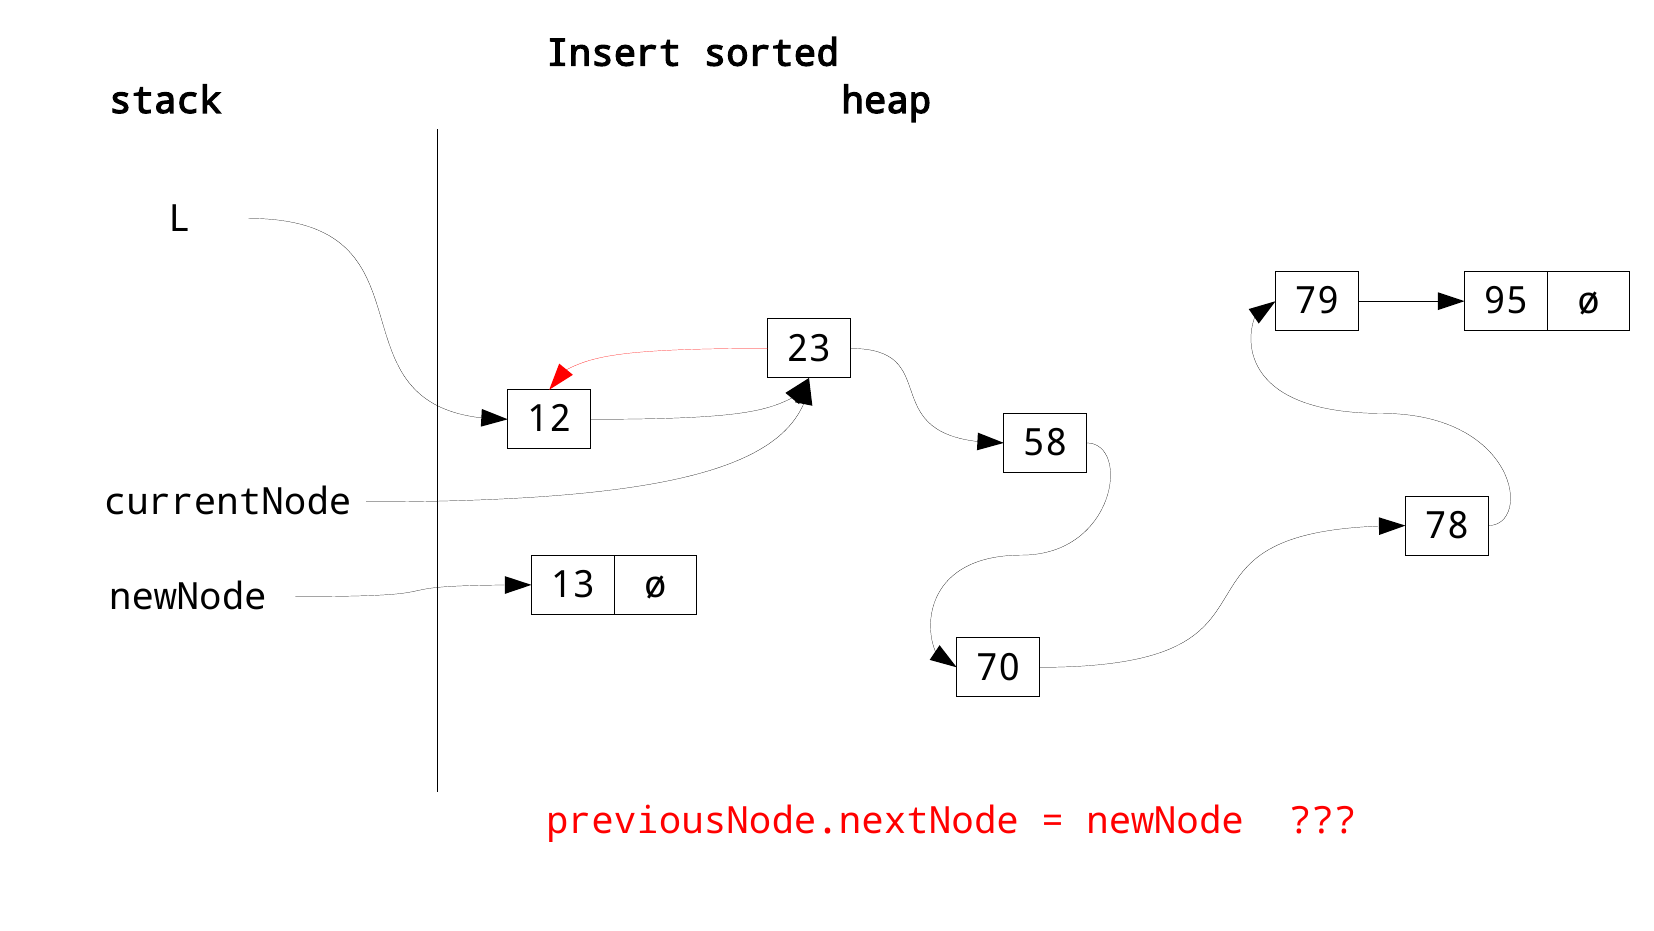

Insert sorted
stack
heap
L
79
95
ø
23
12
58
currentNode
78
13
ø
newNode
70
previousNode.nextNode = newNode ???